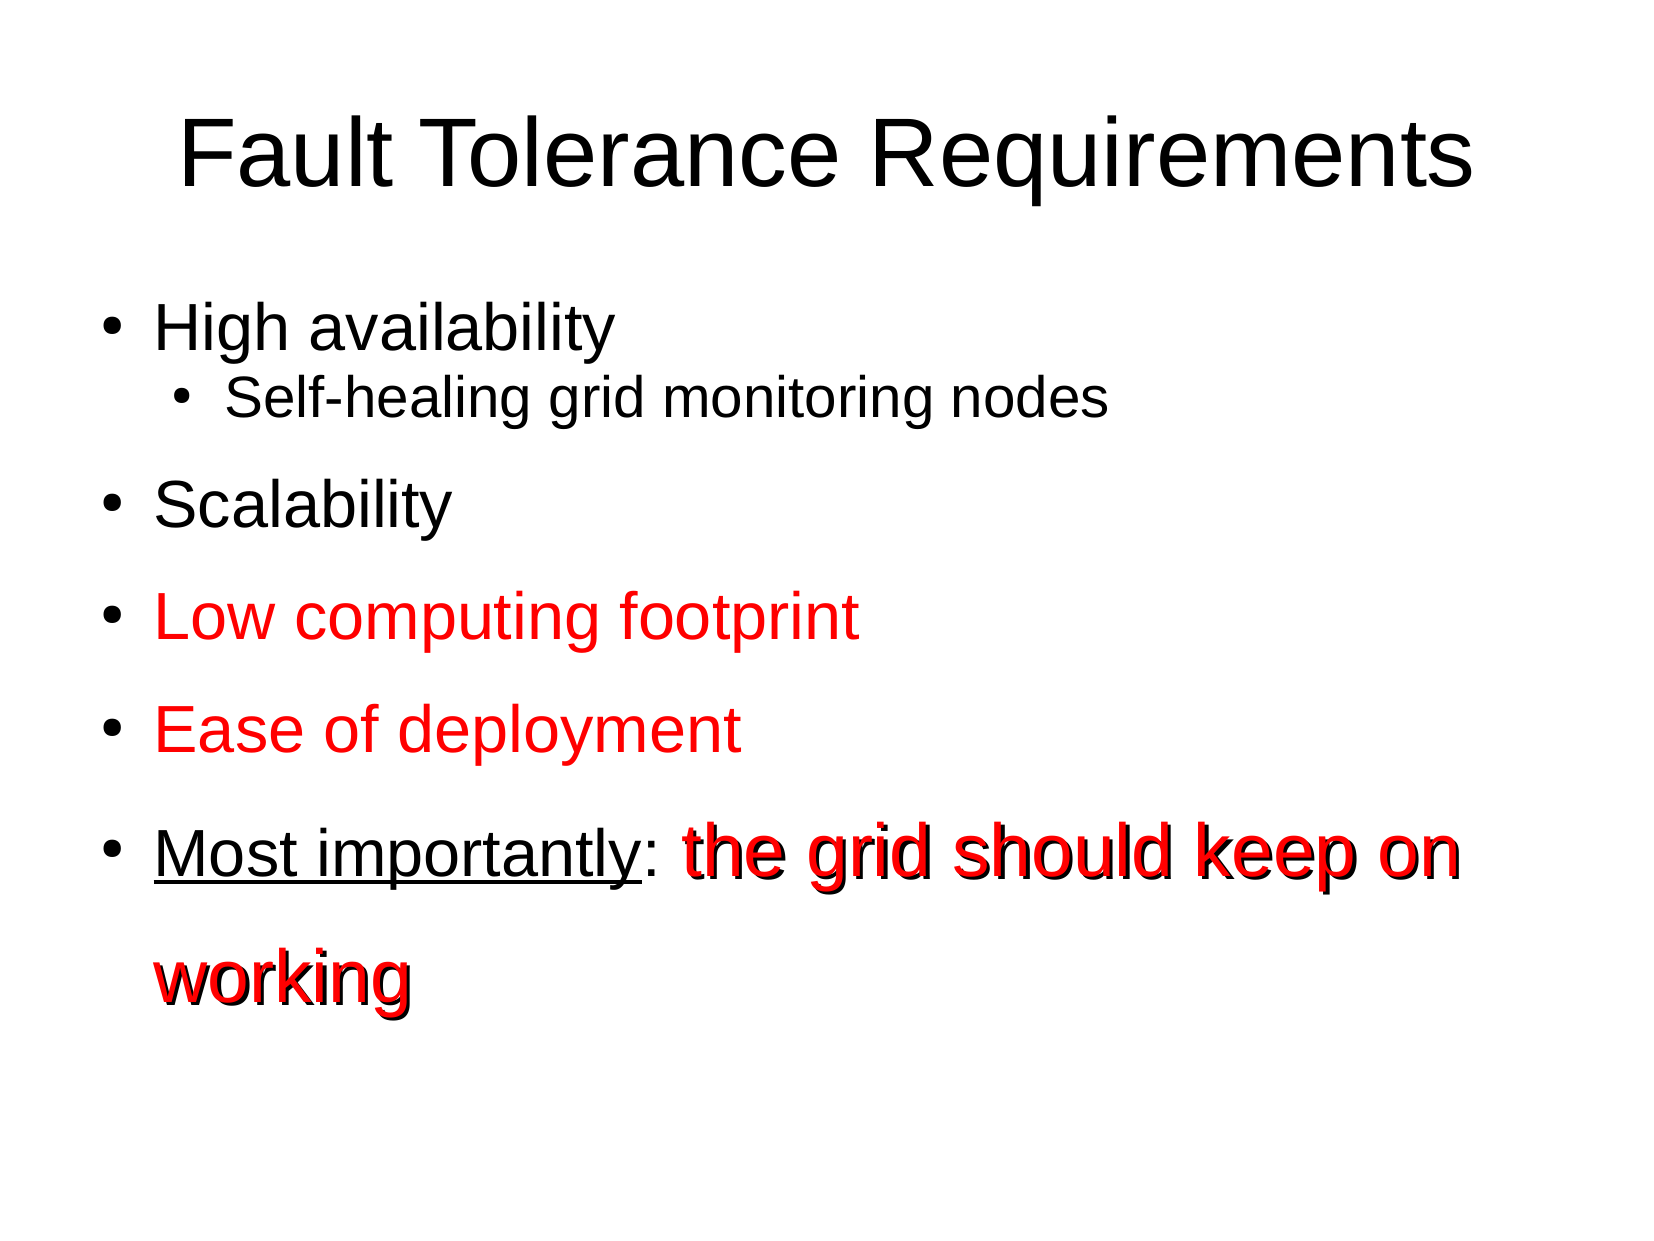

# Fault Tolerance Requirements
High availability
Self-healing grid monitoring nodes
Scalability
Low computing footprint
Ease of deployment
Most importantly: the grid should keep on working